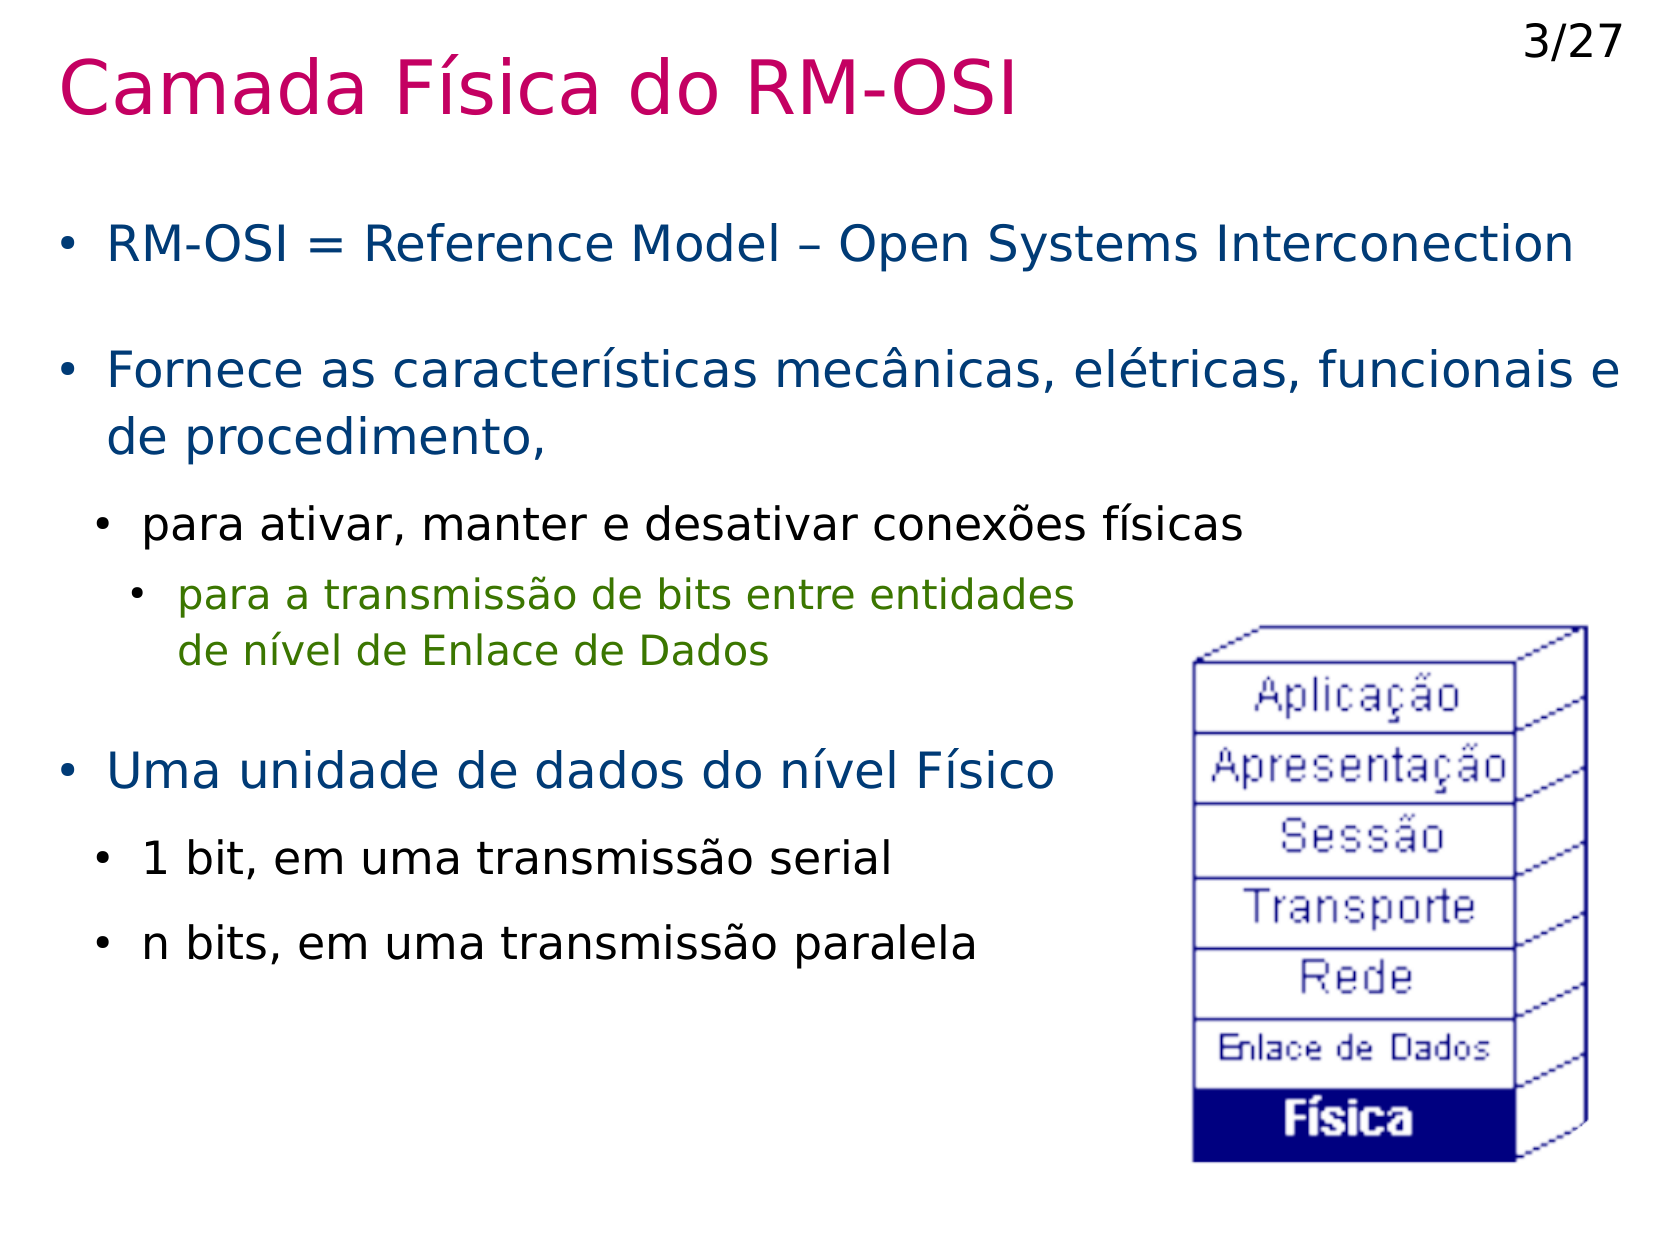

3
# Camada Física do RM-OSI
RM-OSI = Reference Model – Open Systems Interconection
Fornece as características mecânicas, elétricas, funcionais e de procedimento,
para ativar, manter e desativar conexões físicas
para a transmissão de bits entre entidades
de nível de Enlace de Dados
Uma unidade de dados do nível Físico
1 bit, em uma transmissão serial
n bits, em uma transmissão paralela